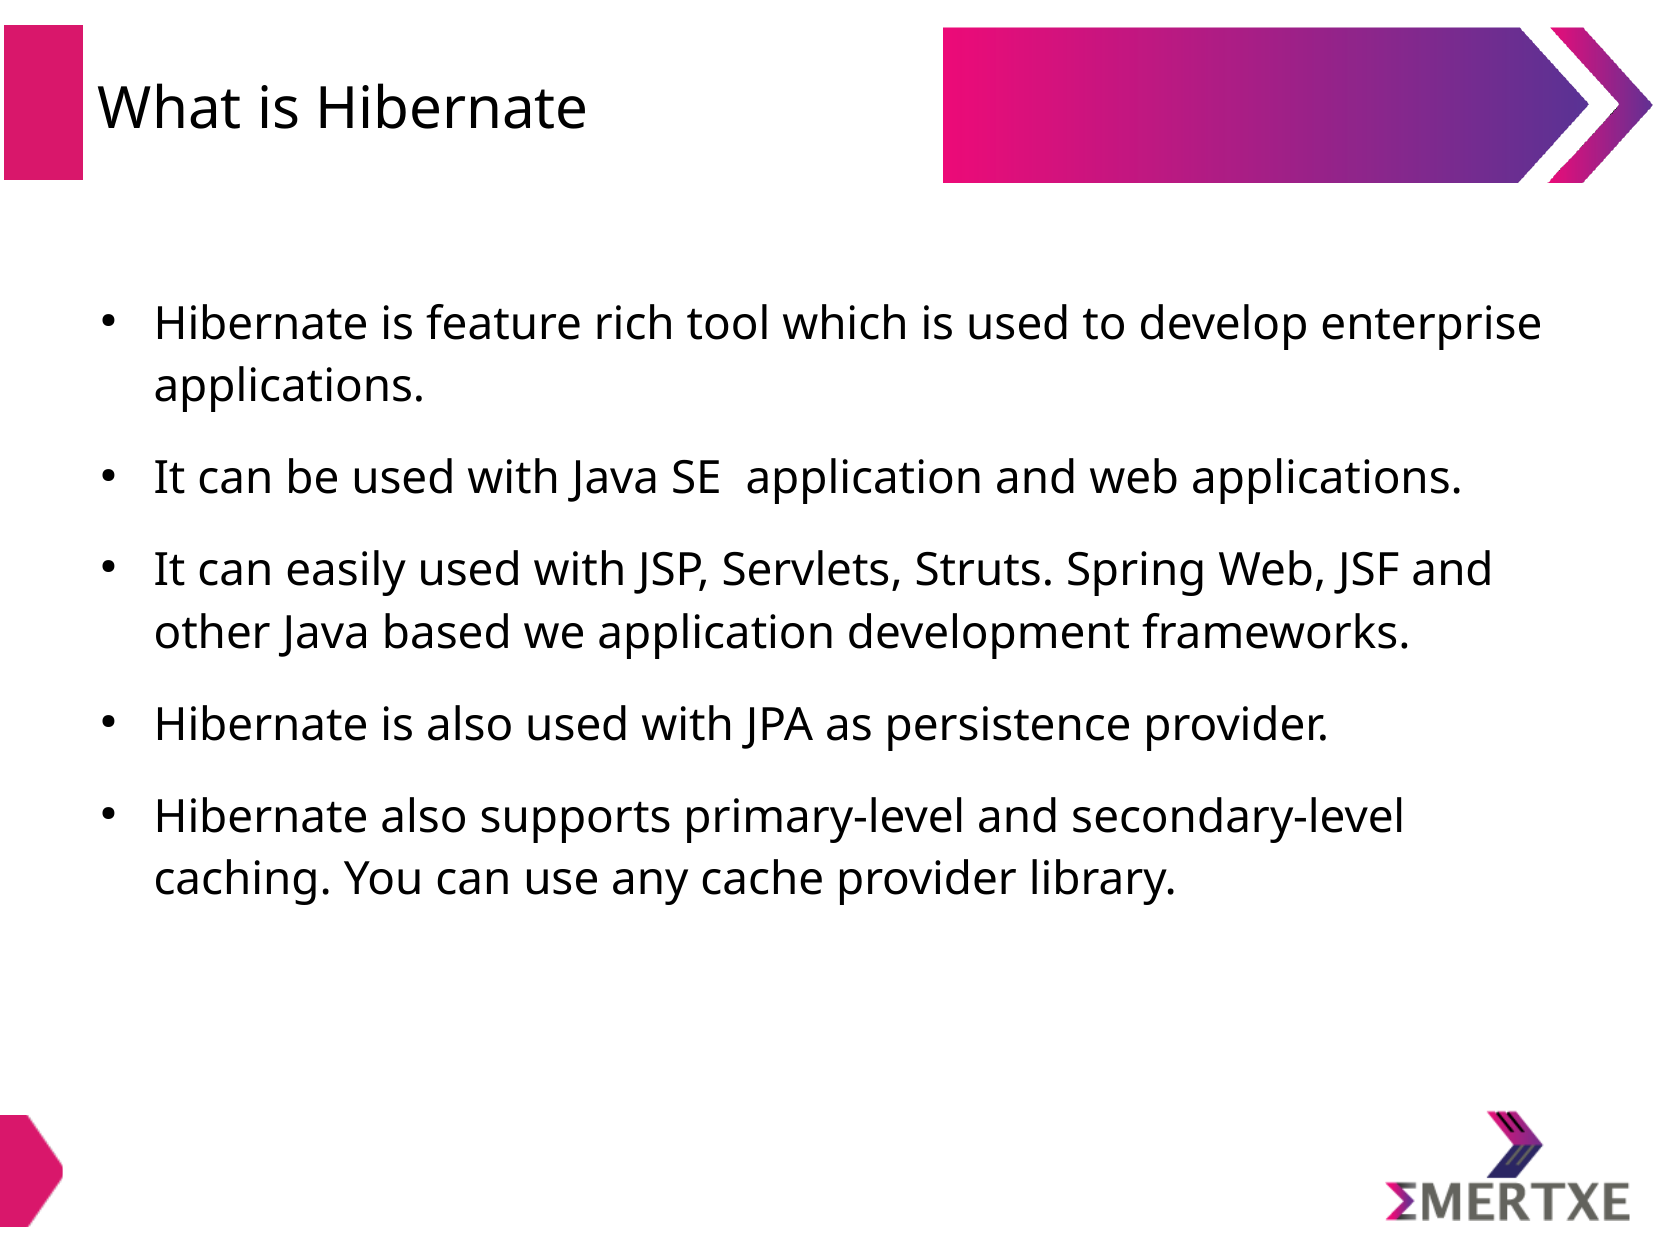

# What is Hibernate
Hibernate is feature rich tool which is used to develop enterprise applications.
It can be used with Java SE application and web applications.
It can easily used with JSP, Servlets, Struts. Spring Web, JSF and other Java based we application development frameworks.
Hibernate is also used with JPA as persistence provider.
Hibernate also supports primary-level and secondary-level caching. You can use any cache provider library.